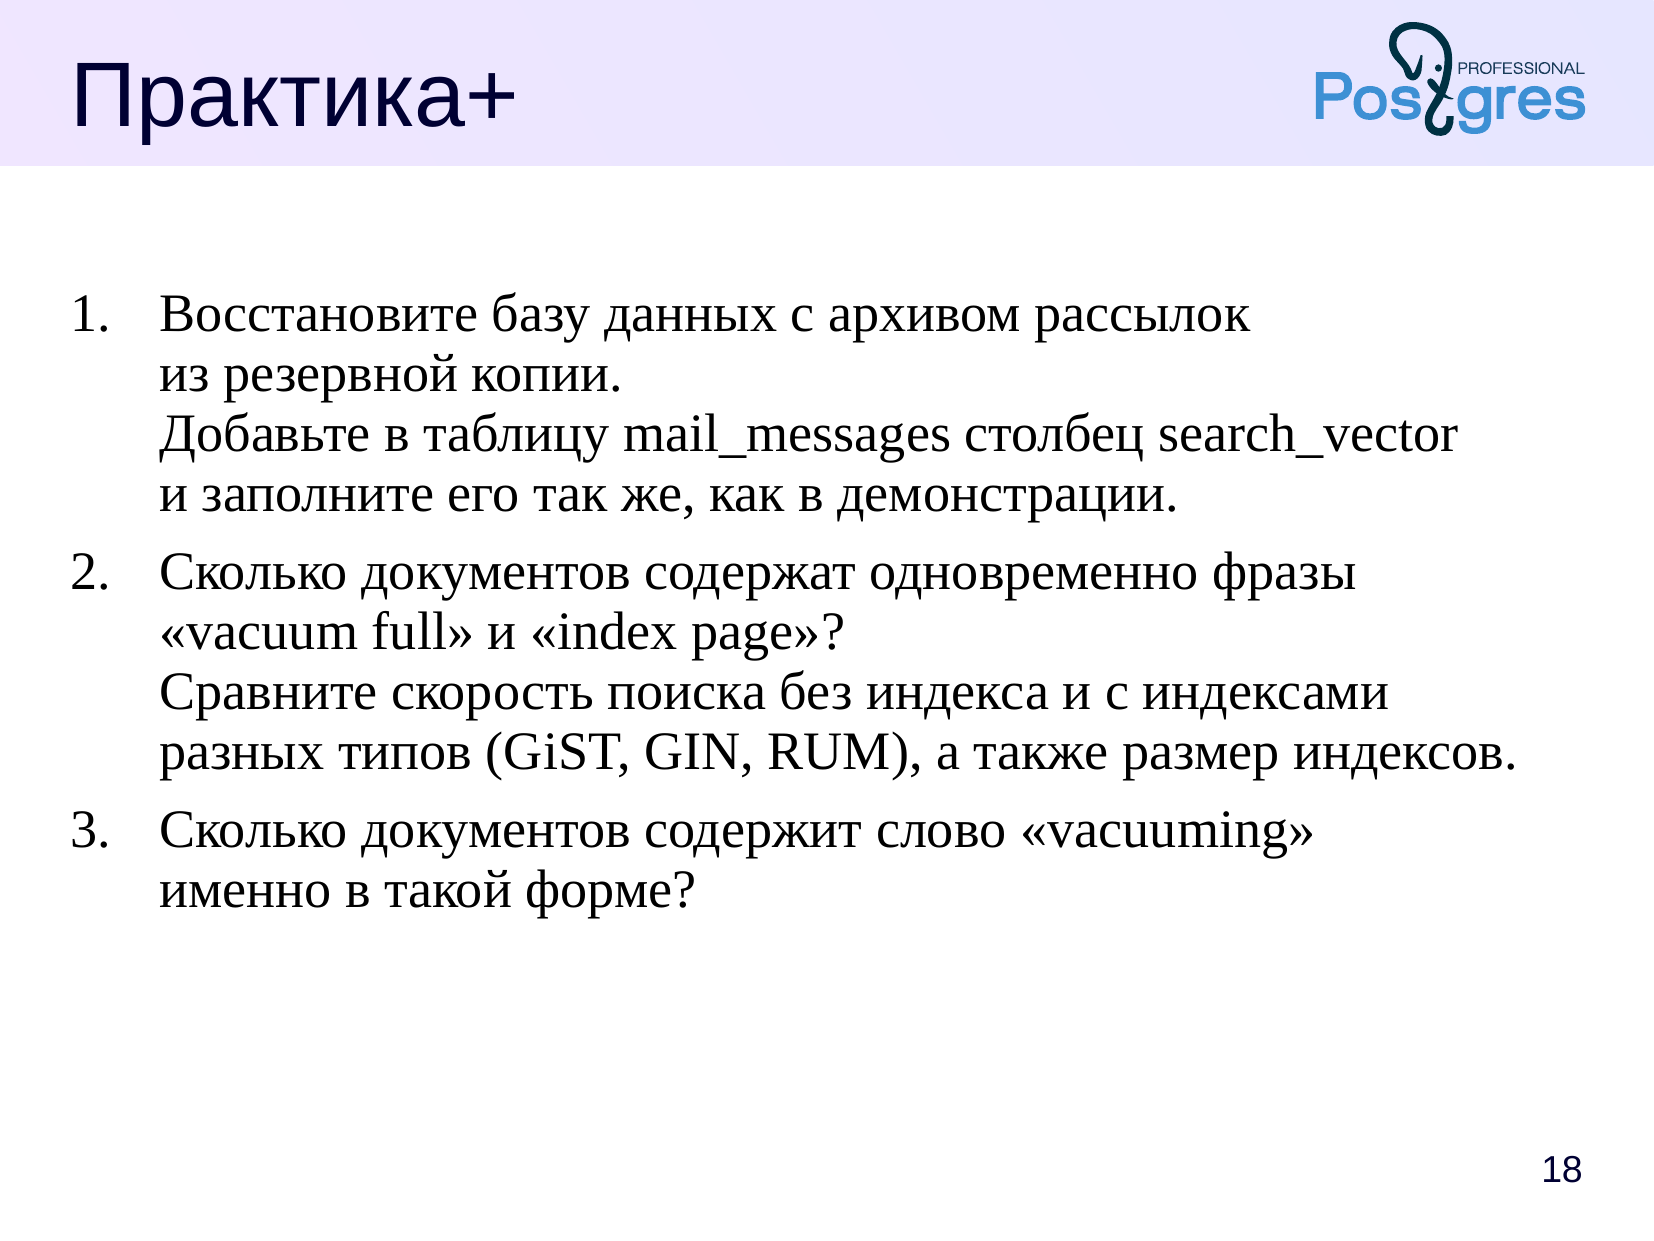

# Практика+
Восстановите базу данных с архивом рассылок
из резервной копии.
Добавьте в таблицу mail_messages столбец search_vector
и заполните его так же, как в демонстрации.
Сколько документов содержат одновременно фразы
«vacuum full» и «index page»?
Сравните скорость поиска без индекса и с индексами
разных типов (GiST, GIN, RUM), а также размер индексов.
Сколько документов содержит слово «vacuuming»
именно в такой форме?